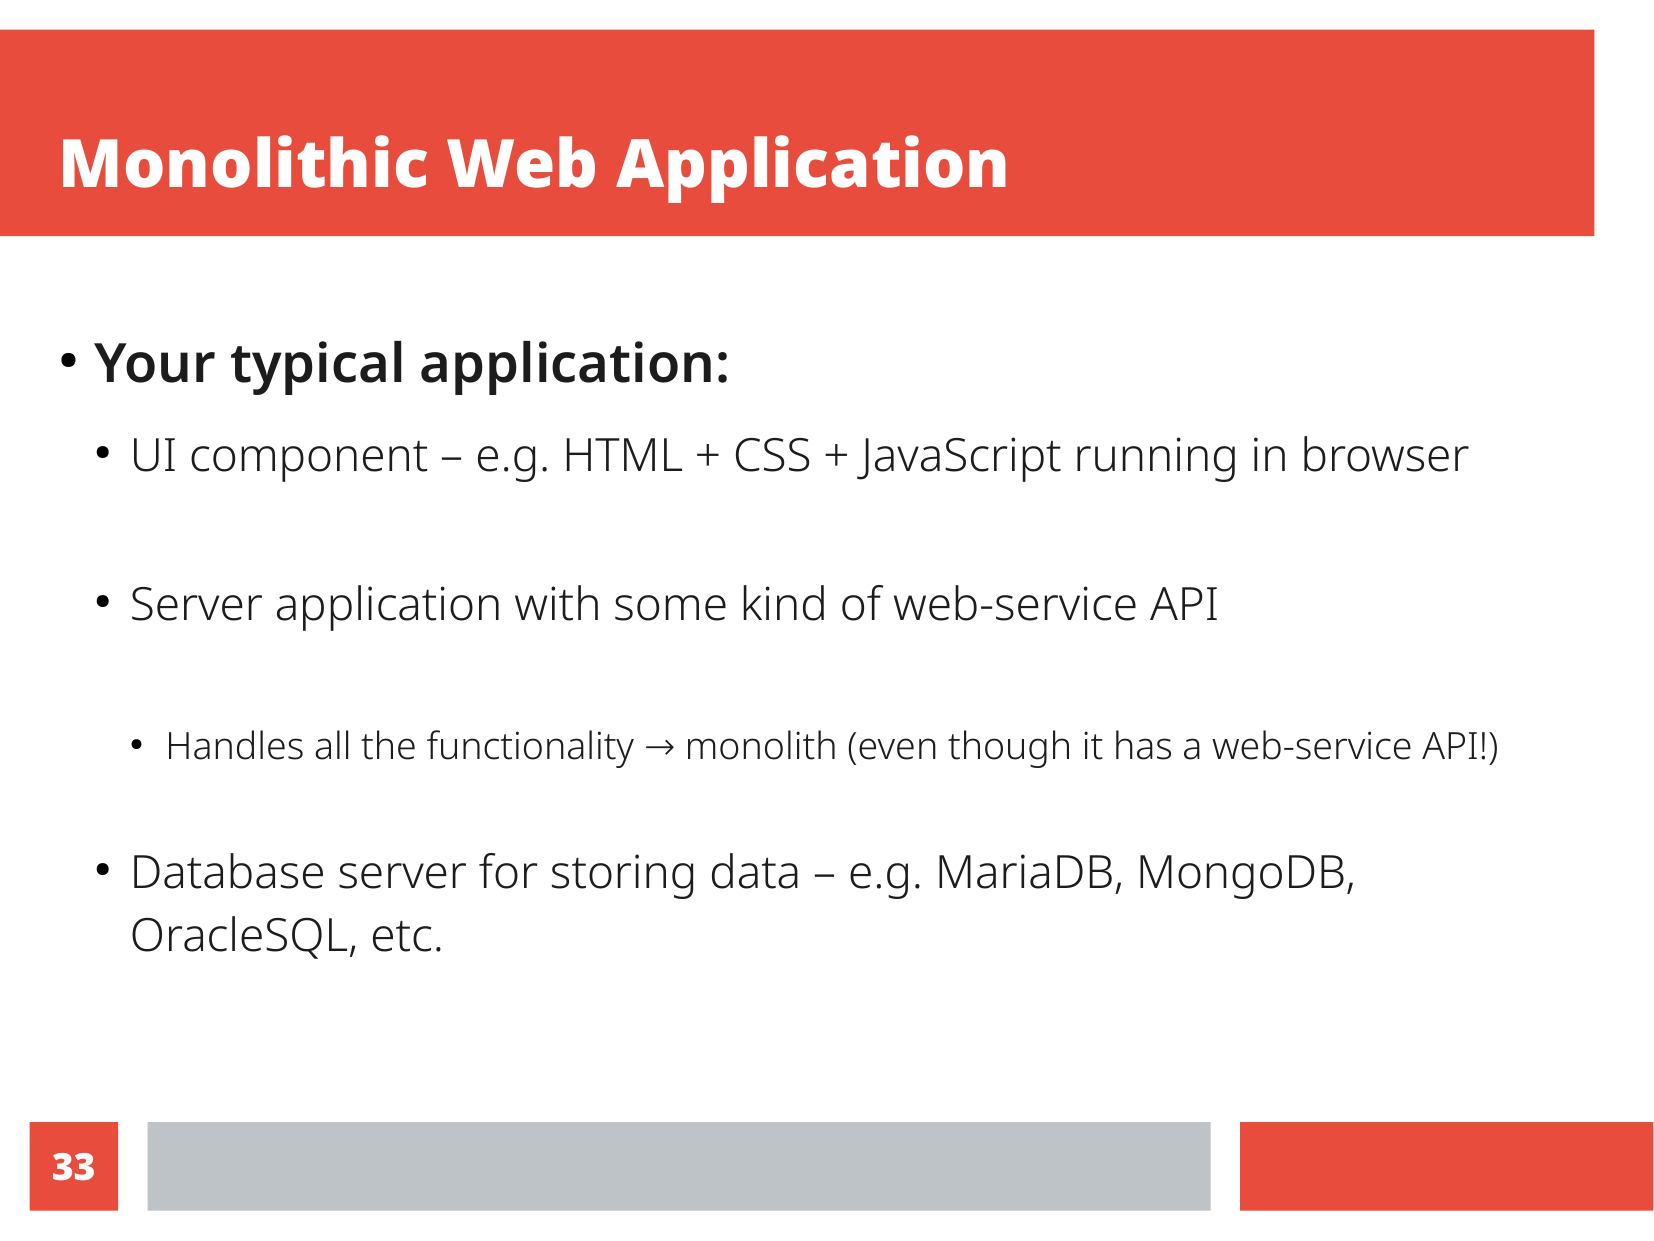

# Monolithic Web Application
Your typical application:
UI component – e.g. HTML + CSS + JavaScript running in browser
Server application with some kind of web-service API
Handles all the functionality → monolith (even though it has a web-service API!)
Database server for storing data – e.g. MariaDB, MongoDB, OracleSQL, etc.
33